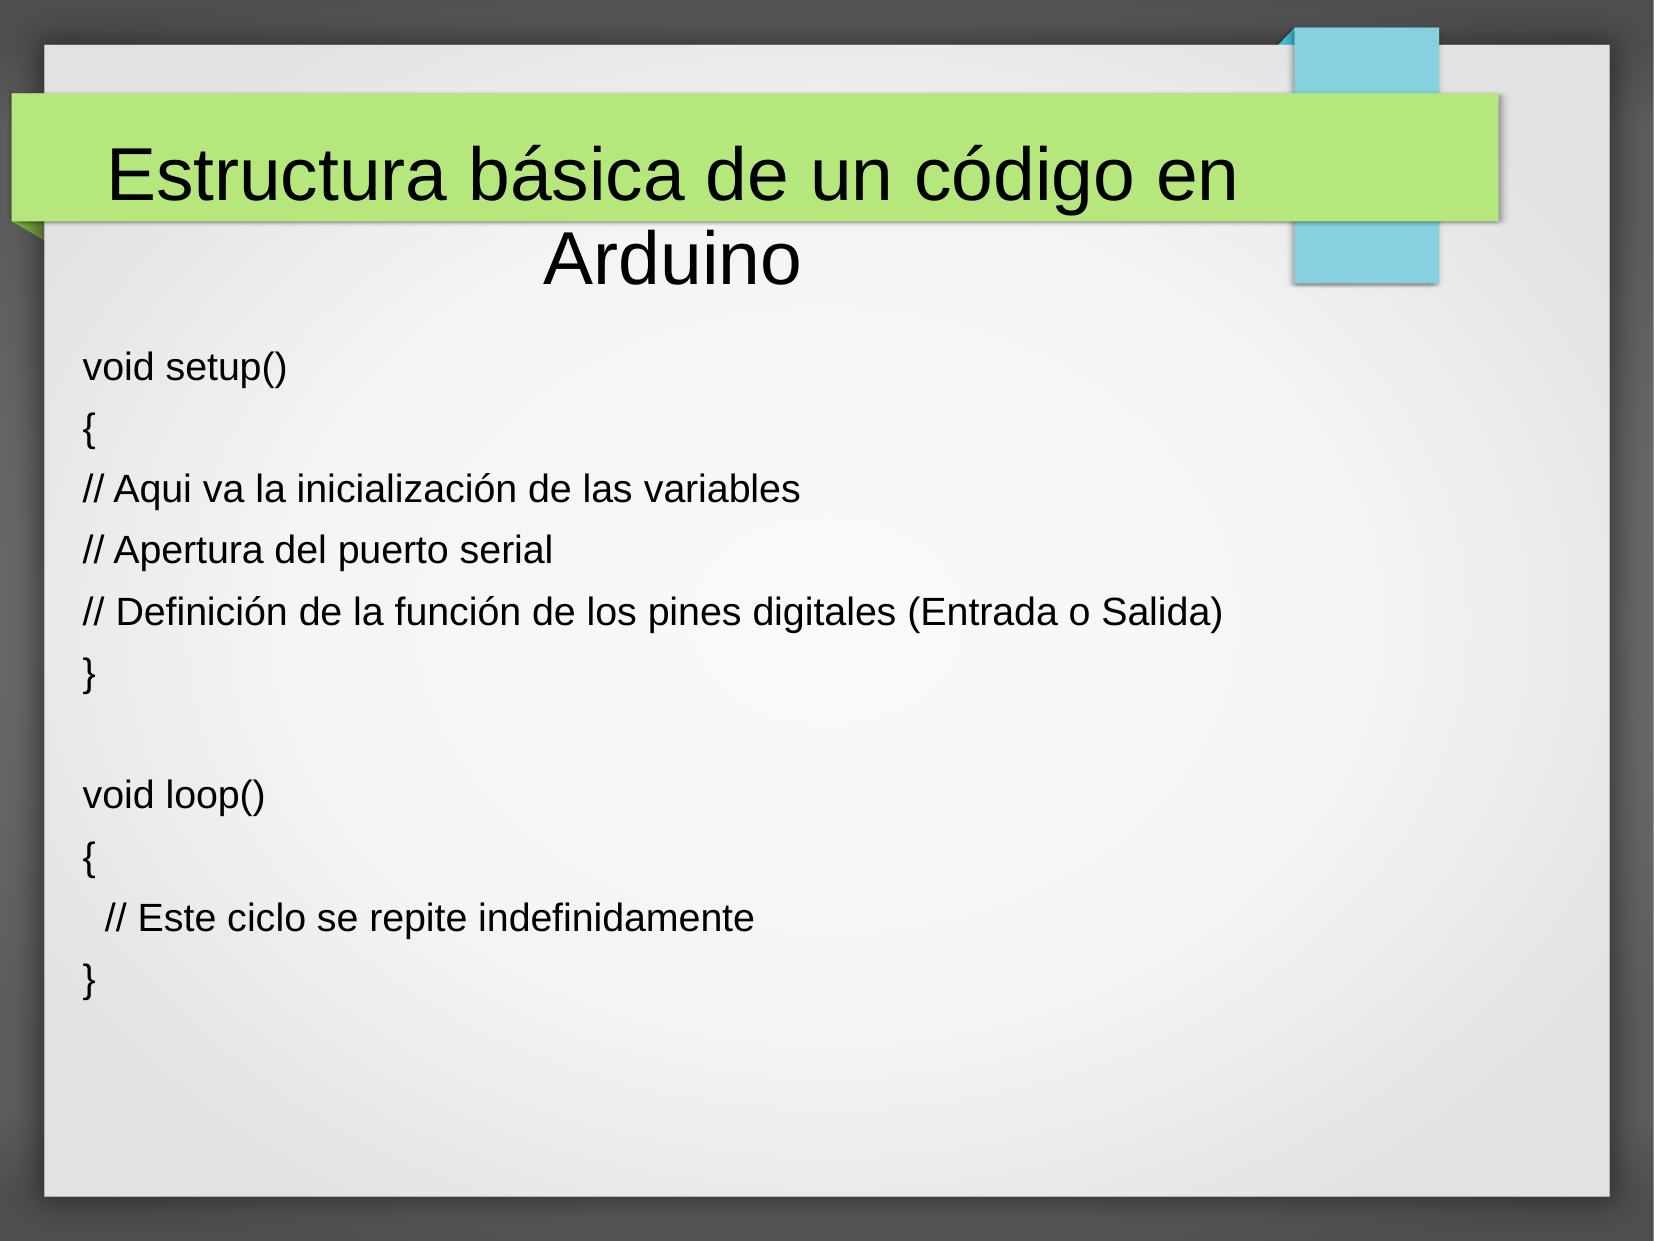

# Estructura básica de un código en Arduino
void setup()
{
// Aqui va la inicialización de las variables
// Apertura del puerto serial
// Definición de la función de los pines digitales (Entrada o Salida)
}
void loop()
{
 // Este ciclo se repite indefinidamente
}